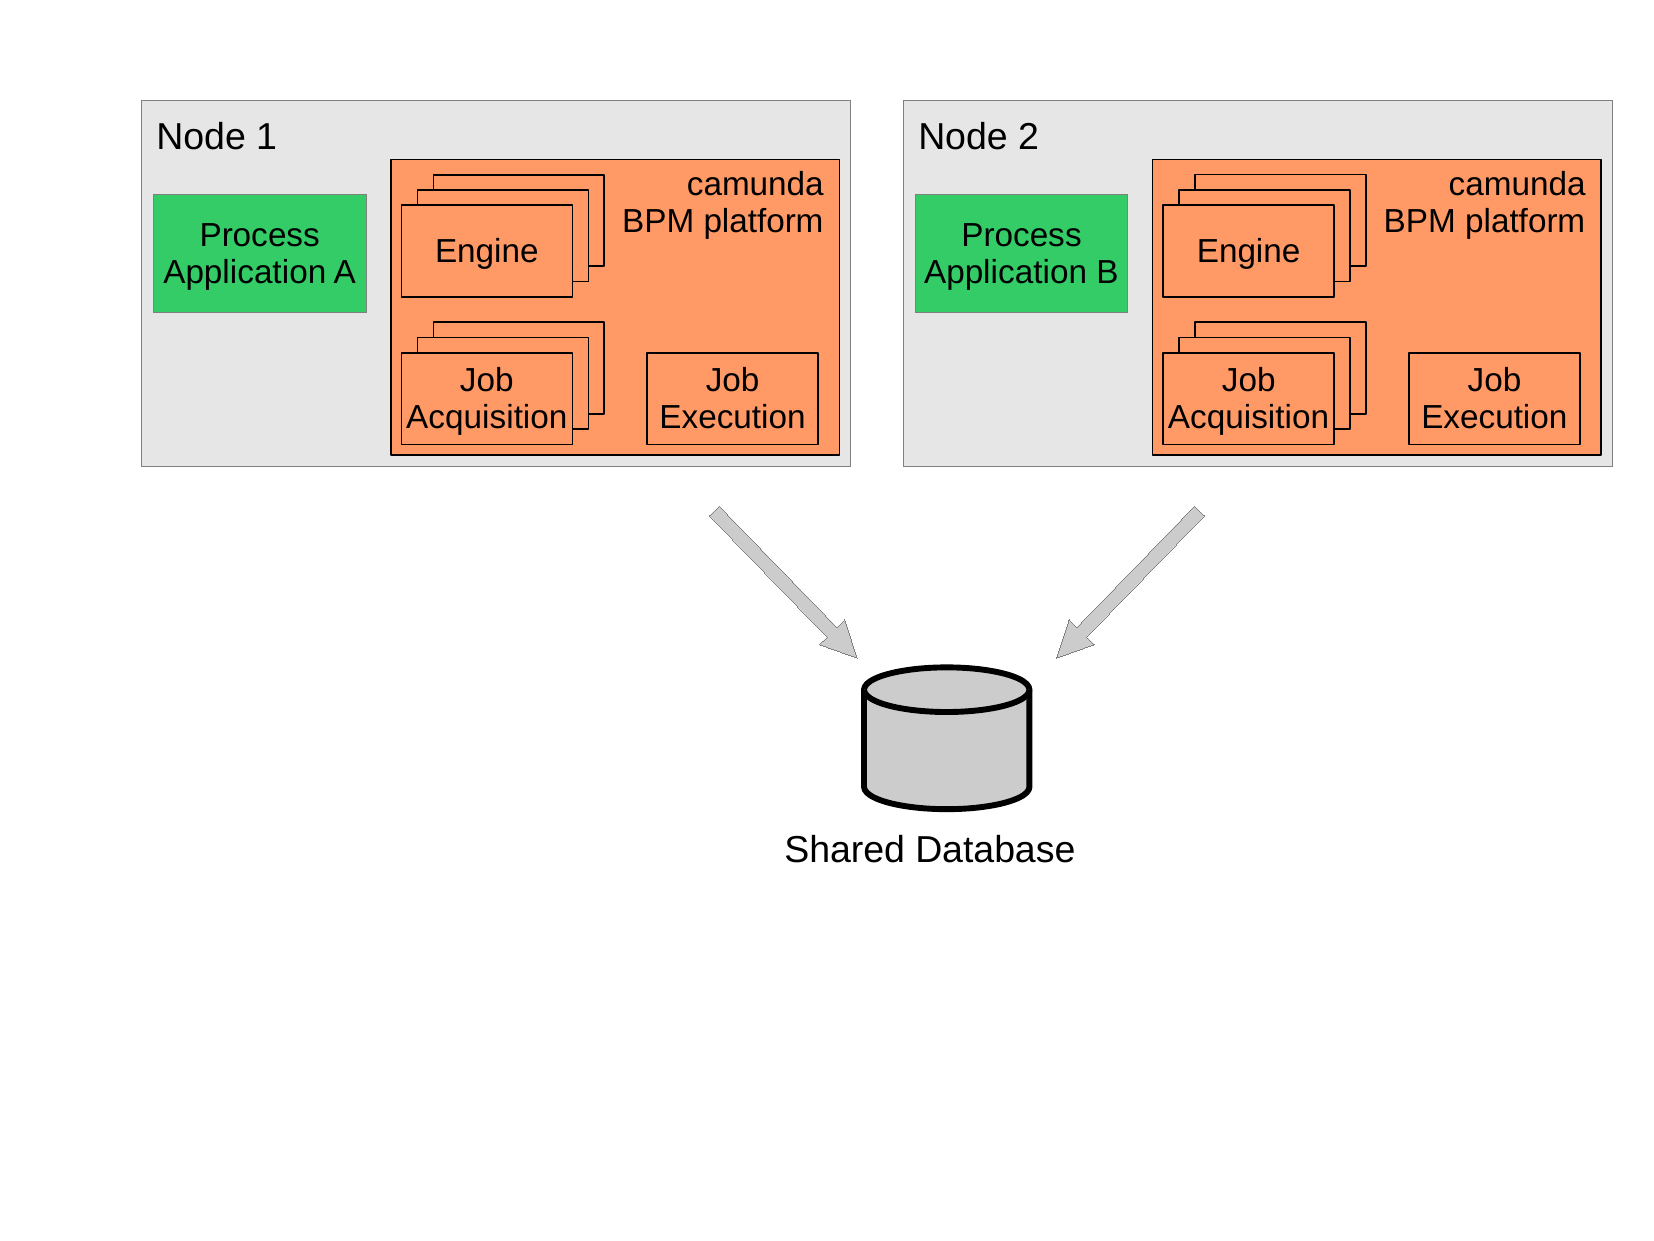

Node 2
camunda
 BPM platform
Engine
Engine
Engine
Job
Acquisition
Job
Execution
Process
Application B
Node 1
camunda
 BPM platform
Engine
Engine
Engine
Job
Acquisition
Job
Execution
Process
Application A
Shared Database